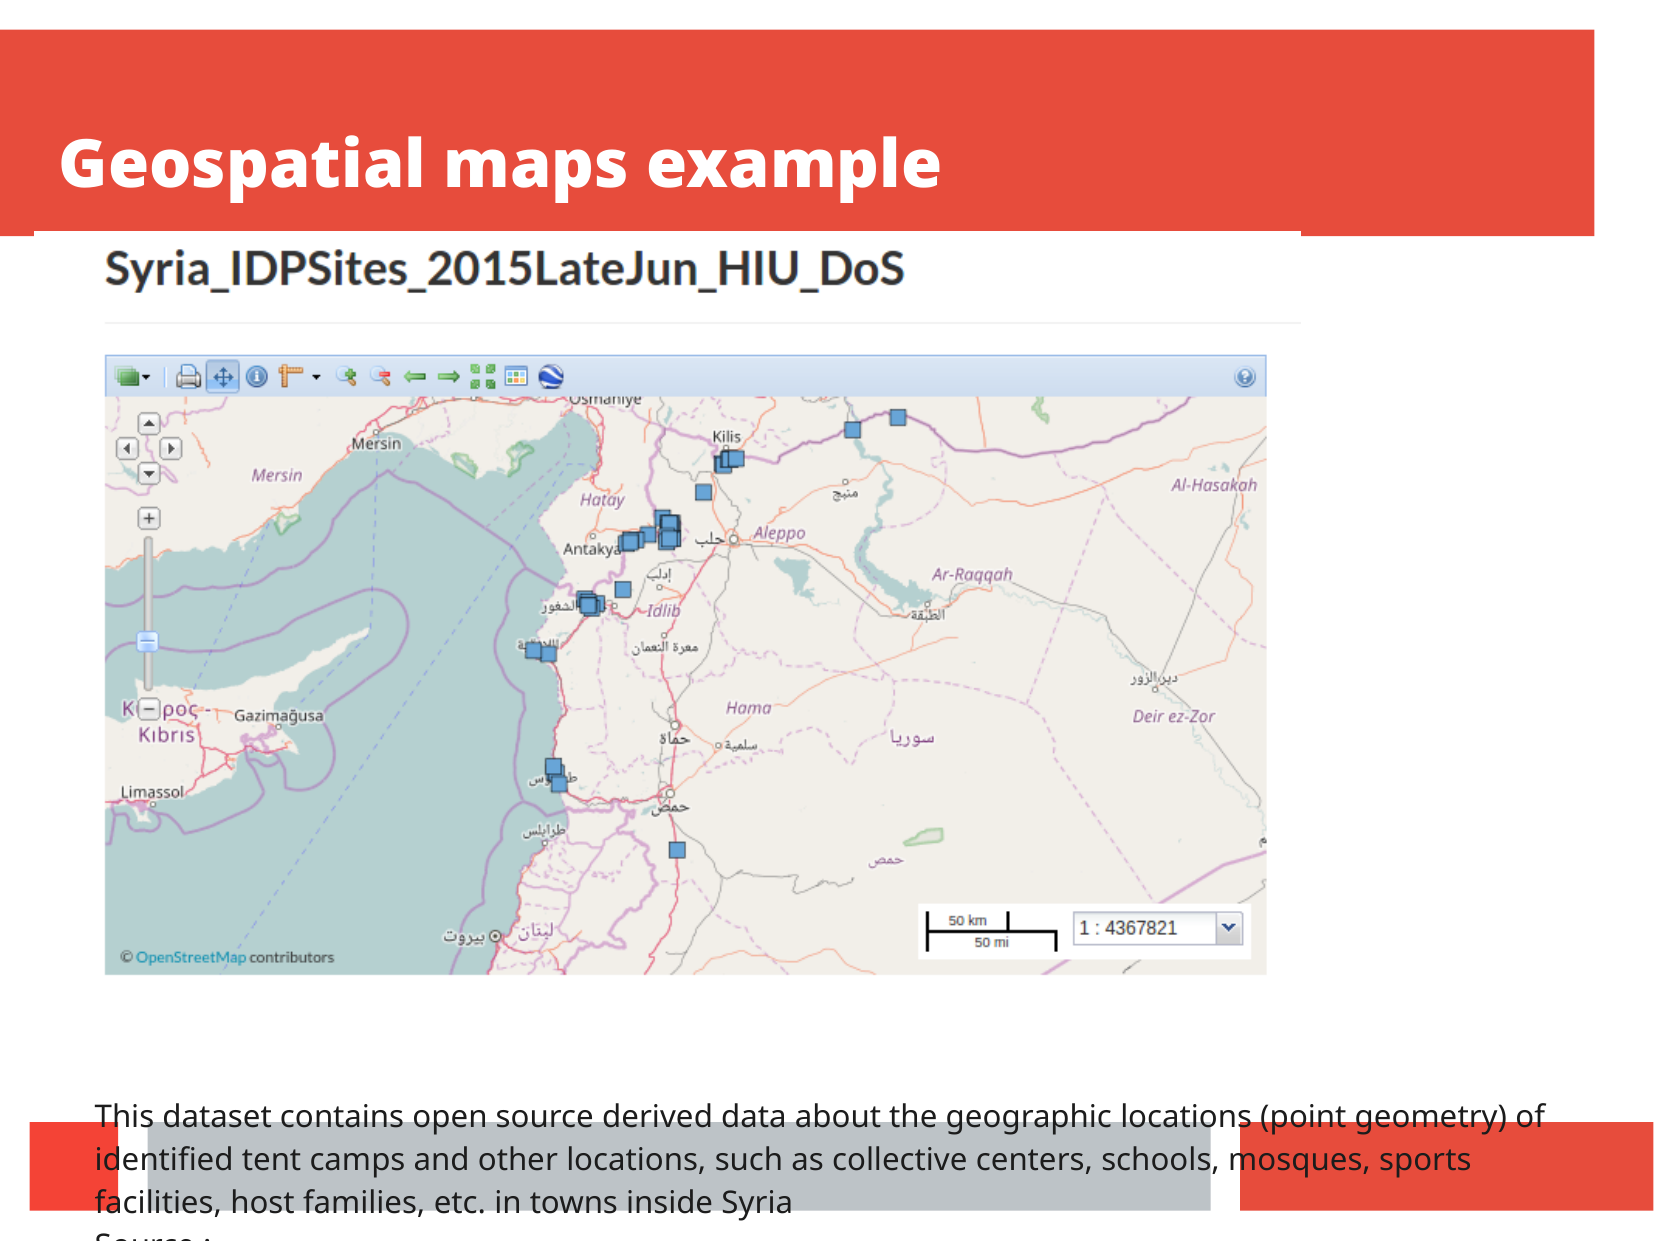

# Geospatial maps example
This dataset contains open source derived data about the geographic locations (point geometry) of identified tent camps and other locations, such as collective centers, schools, mosques, sports facilities, host families, etc. in towns inside Syria
Source :
http://geonode.state.gov/layers/geonode%3ASyria_IDPSites_2015LateJun_HIU_DoS#abstract-more